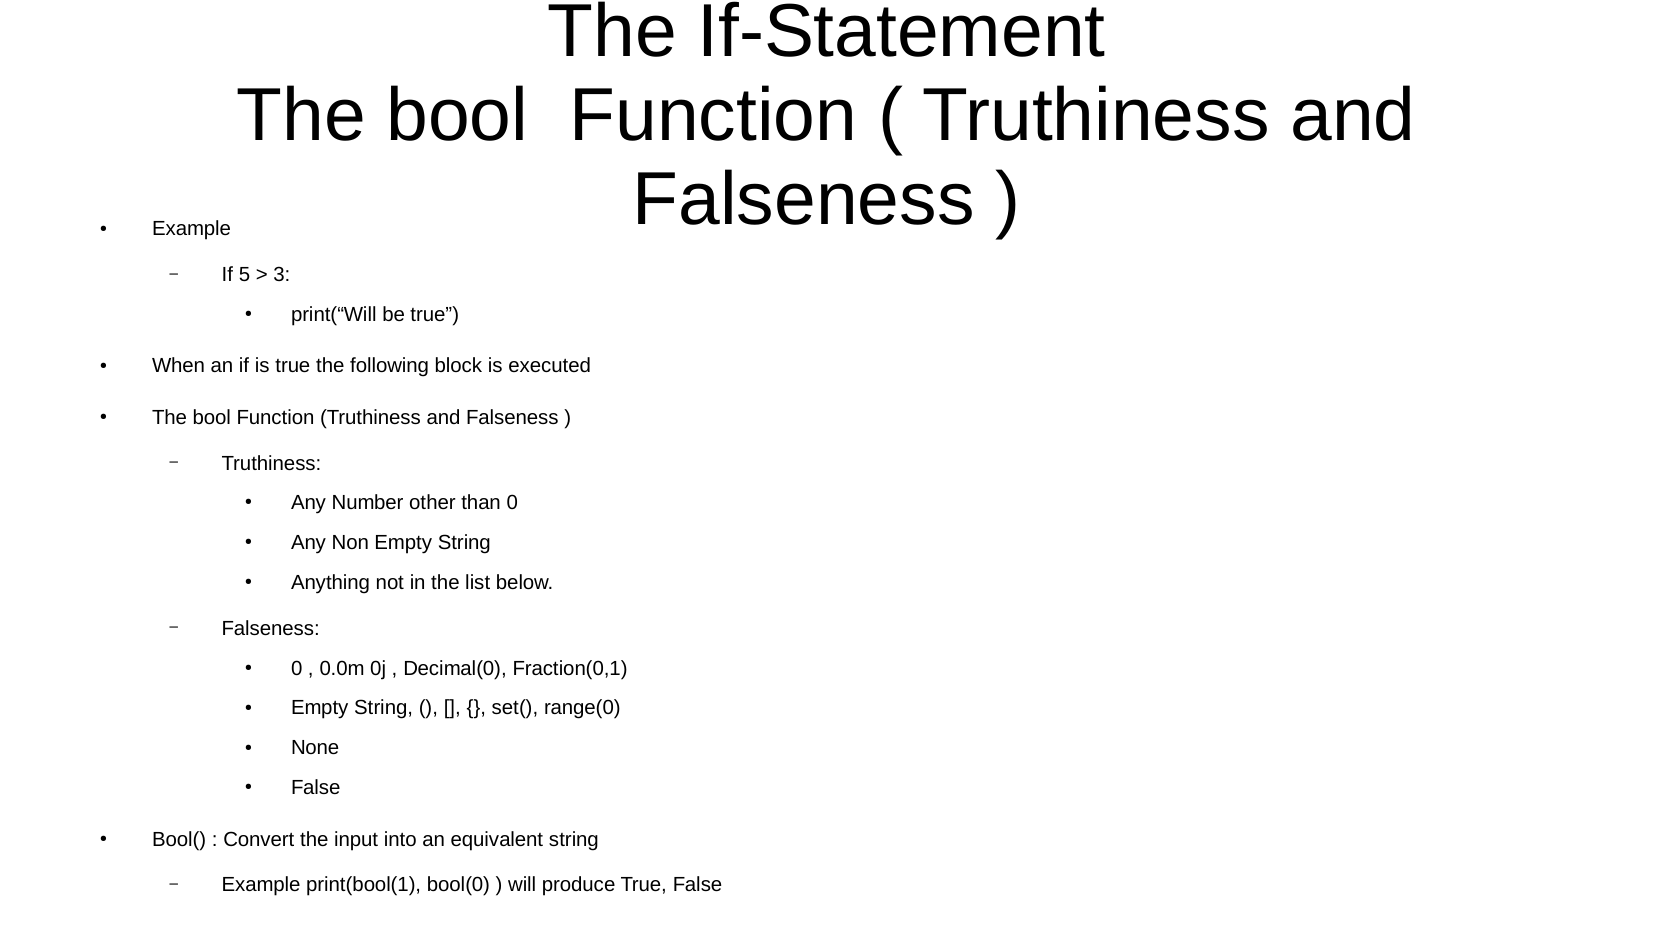

# The If-Statement The bool Function ( Truthiness and Falseness )
Example
If 5 > 3:
print(“Will be true”)
When an if is true the following block is executed
The bool Function (Truthiness and Falseness )
Truthiness:
Any Number other than 0
Any Non Empty String
Anything not in the list below.
Falseness:
0 , 0.0m 0j , Decimal(0), Fraction(0,1)
Empty String, (), [], {}, set(), range(0)
None
False
Bool() : Convert the input into an equivalent string
Example print(bool(1), bool(0) ) will produce True, False